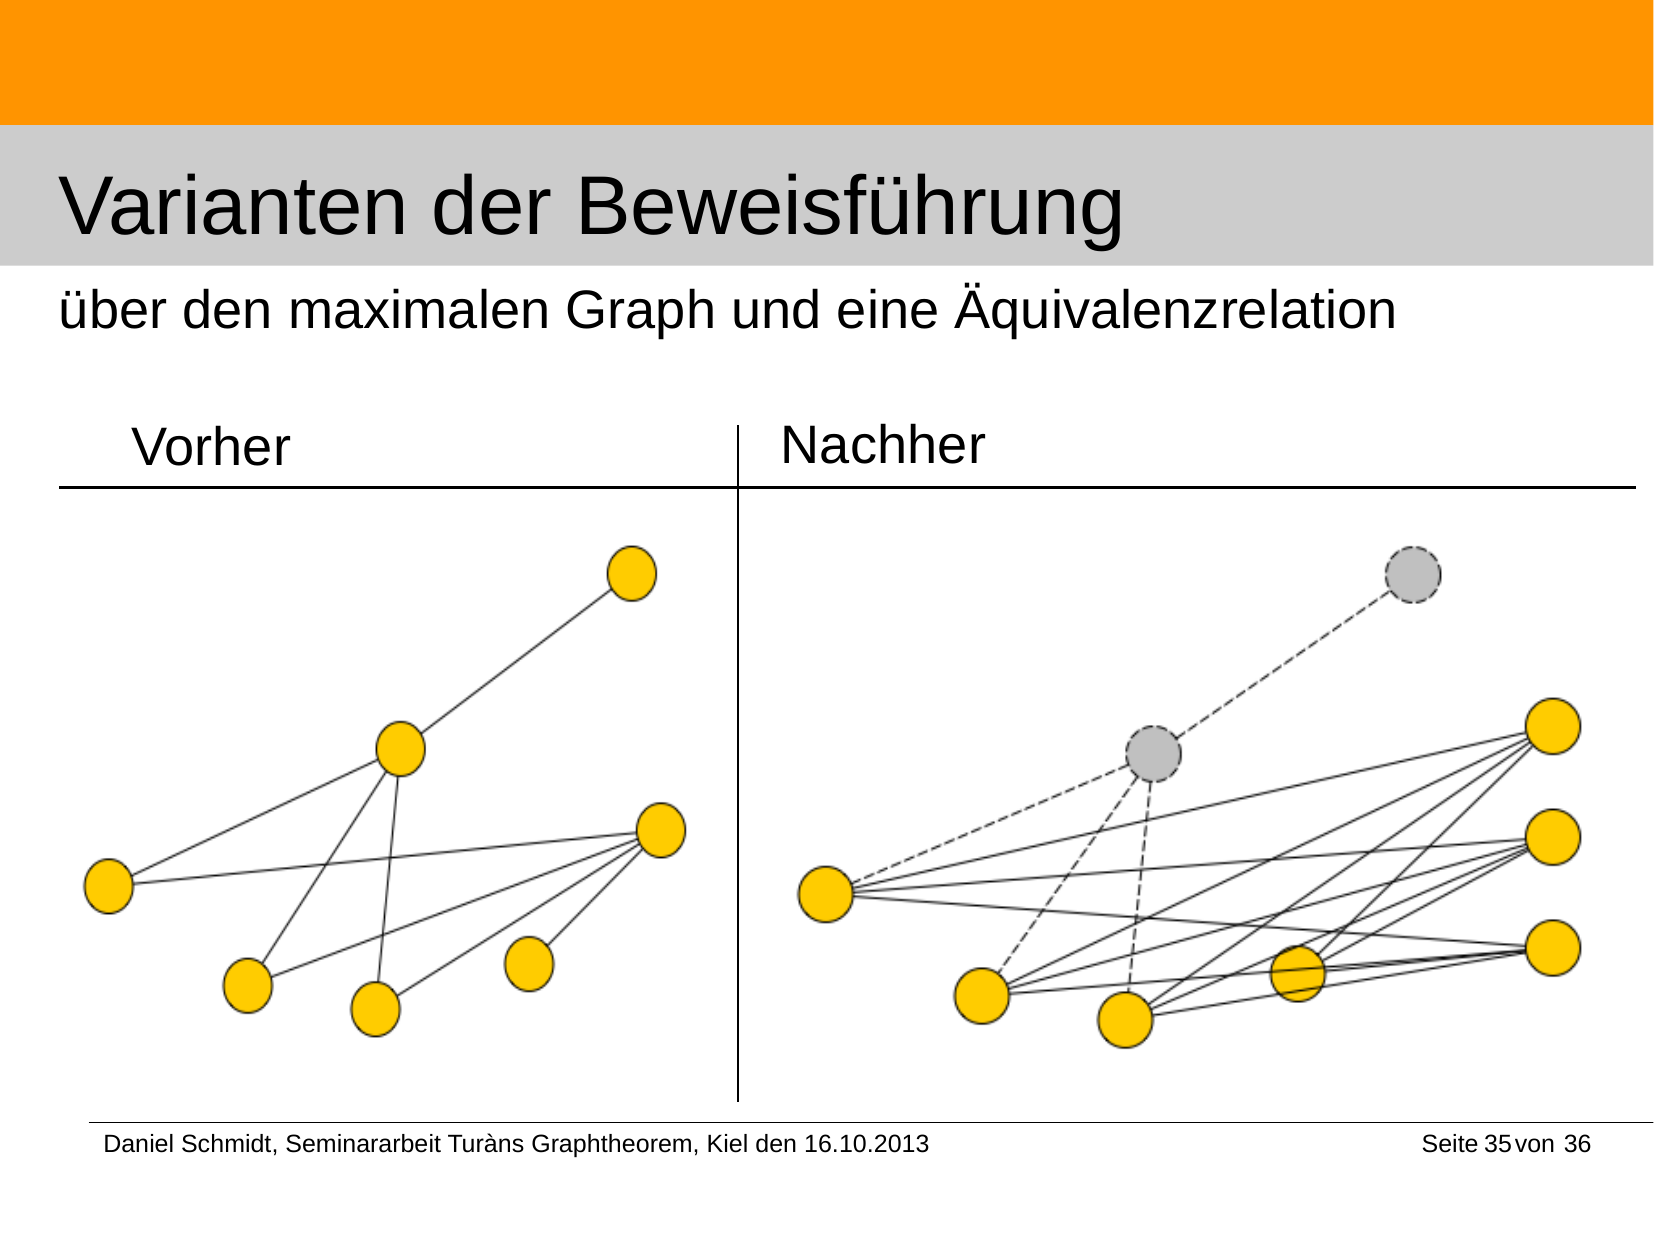

# Varianten der Beweisführung
über den maximalen Graph und eine Äquivalenzrelation
Nachher
Vorher
36
Daniel Schmidt, Seminararbeit Turàns Graphtheorem, Kiel den 16.10.2013
von
Seite